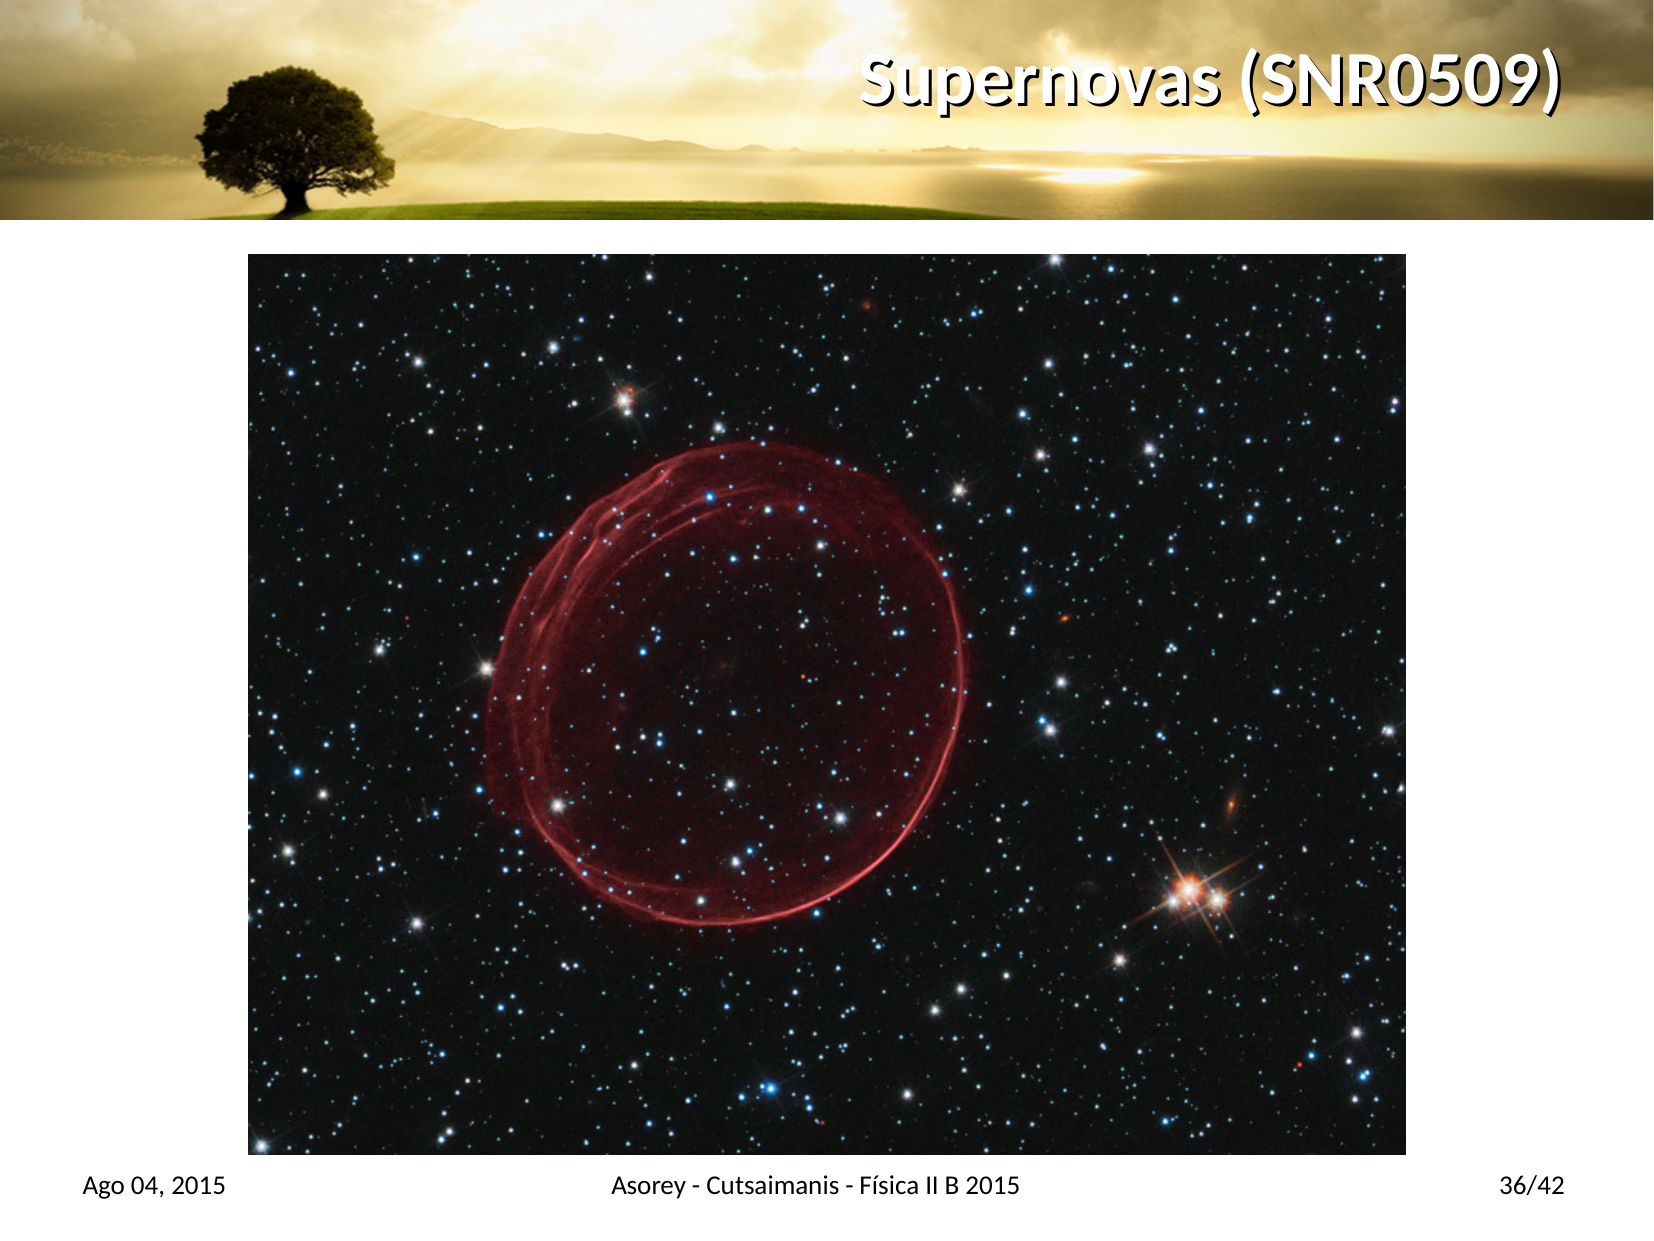

# Supernovas (SNR0509)
Ago 04, 2015
Asorey - Cutsaimanis - Física II B 2015
36